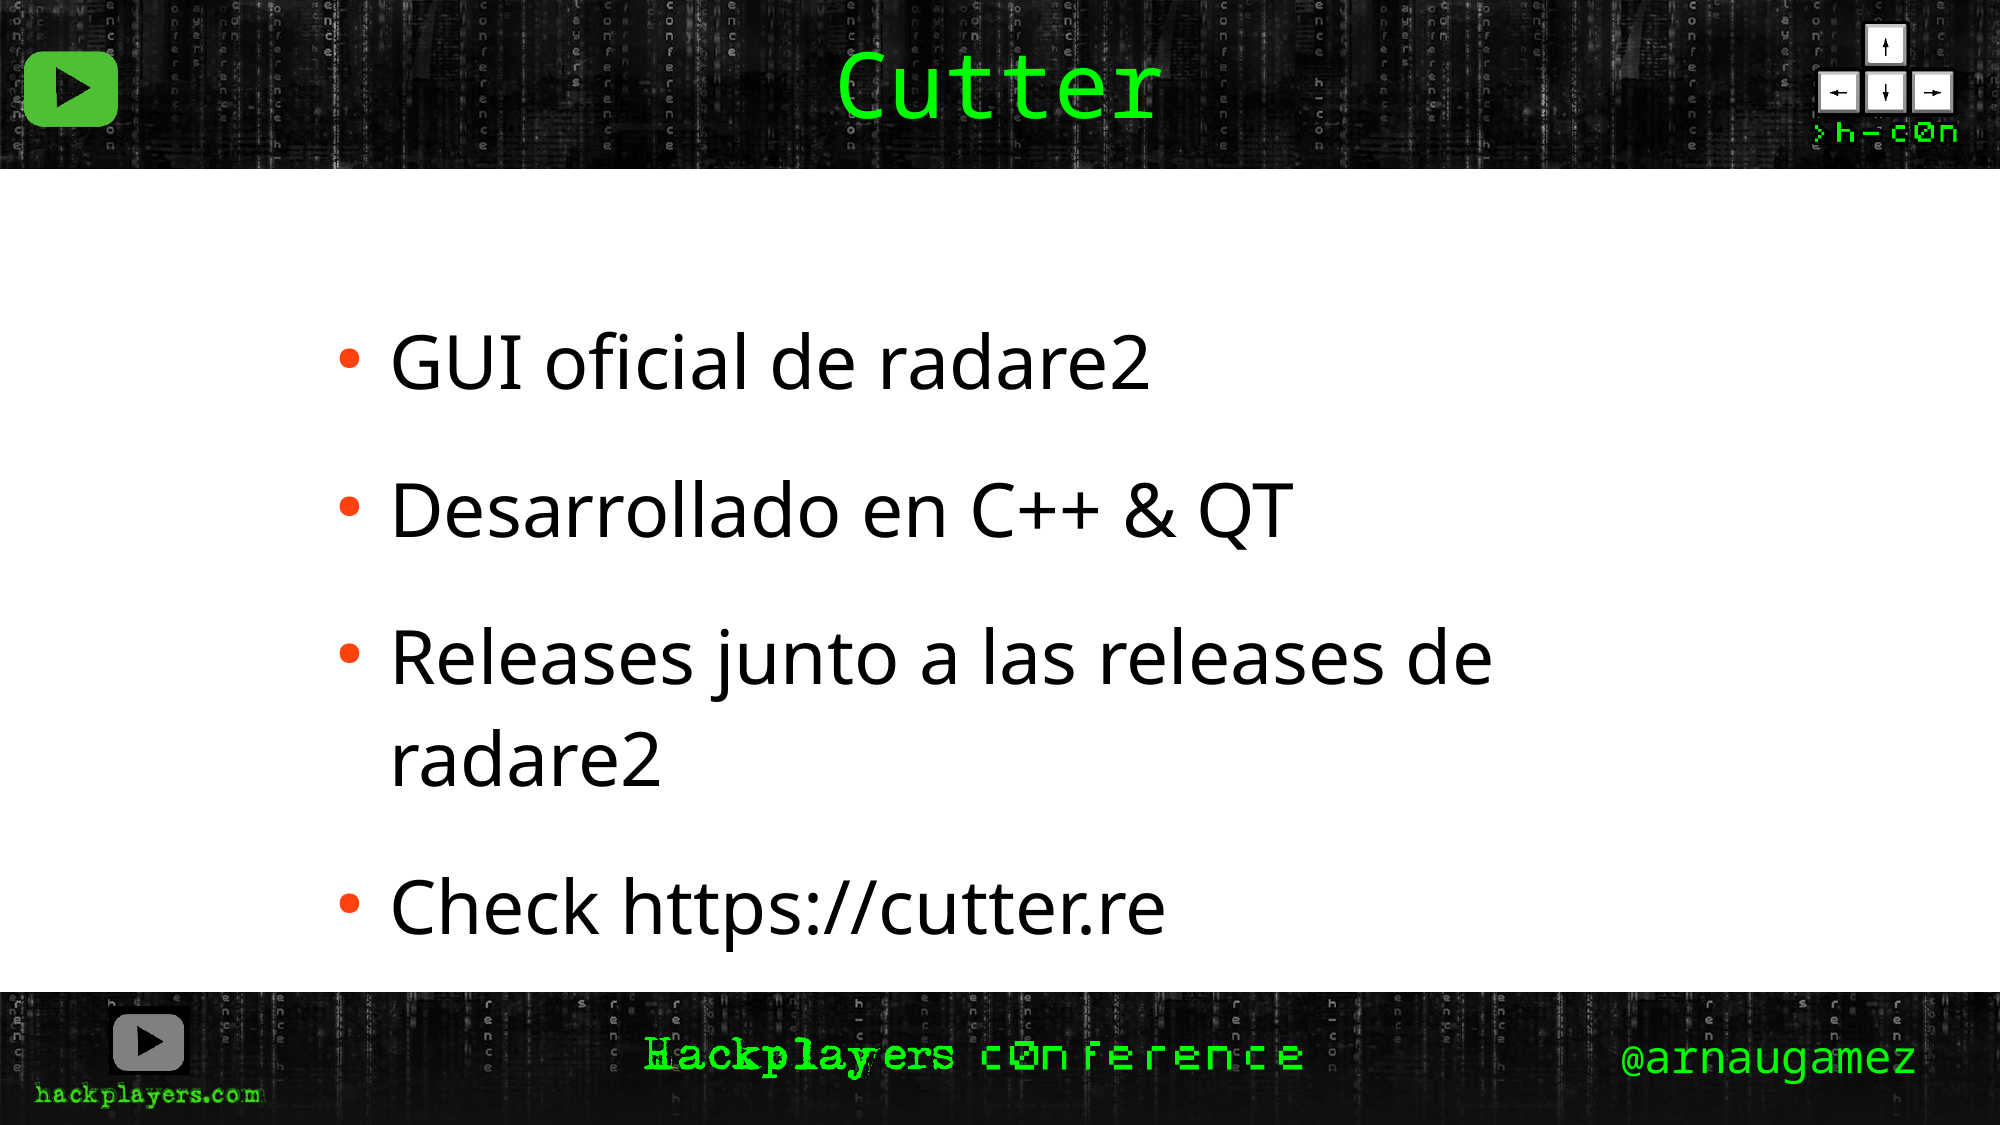

# Cutter
GUI oficial de radare2
Desarrollado en C++ & QT
Releases junto a las releases de radare2
Check https://cutter.re